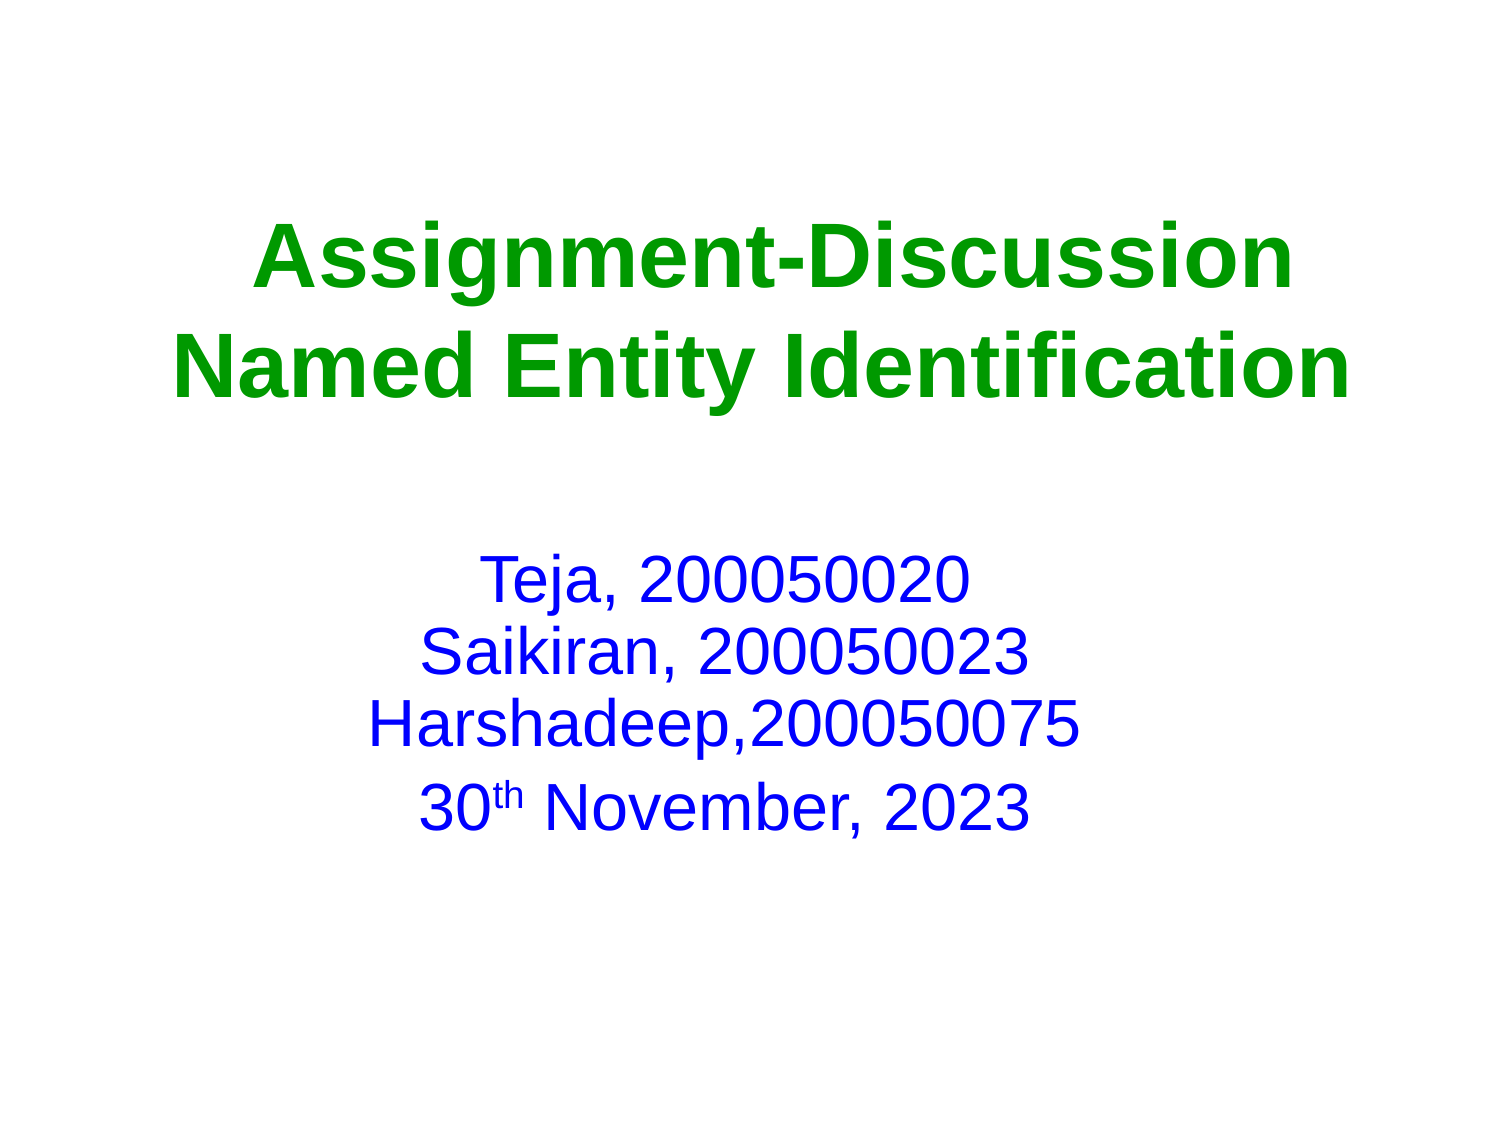

# Assignment-Discussion Named Entity Identification
Teja, 200050020
Saikiran, 200050023
Harshadeep,200050075
30th November, 2023